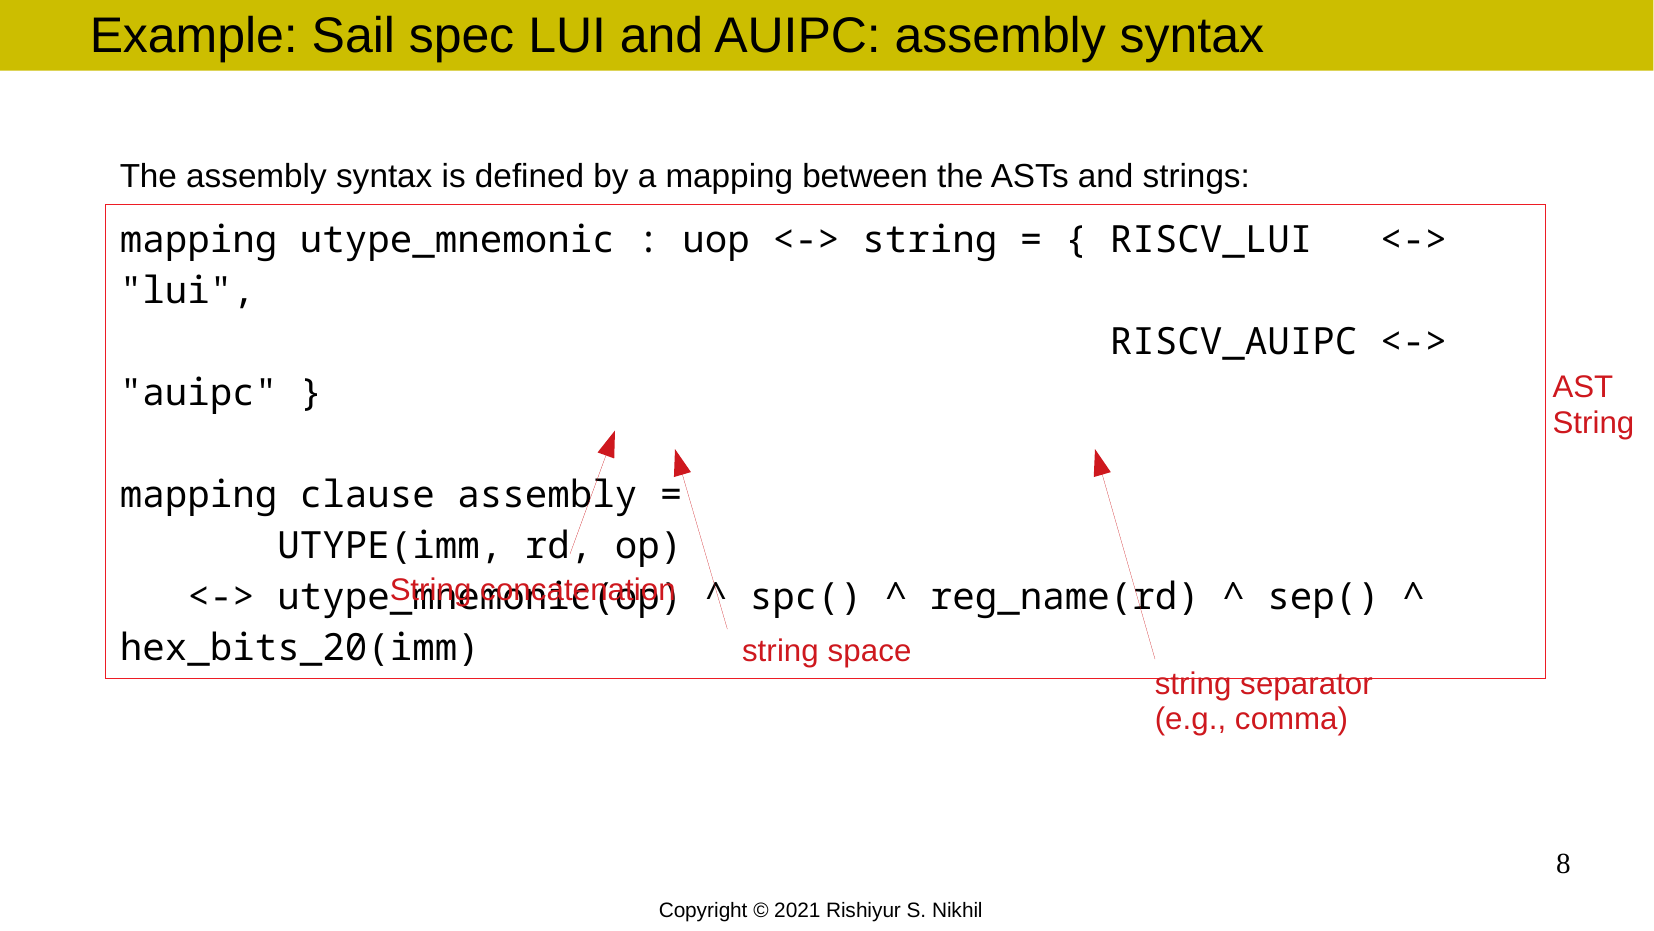

Example: Sail spec LUI and AUIPC: assembly syntax
The assembly syntax is defined by a mapping between the ASTs and strings:
mapping utype_mnemonic : uop <-> string = { RISCV_LUI <-> "lui",
 RISCV_AUIPC <-> "auipc" }
mapping clause assembly =
 UTYPE(imm, rd, op)
 <-> utype_mnemonic(op) ^ spc() ^ reg_name(rd) ^ sep() ^ hex_bits_20(imm)
AST
String
String concatenation
string space
string separator
(e.g., comma)
8